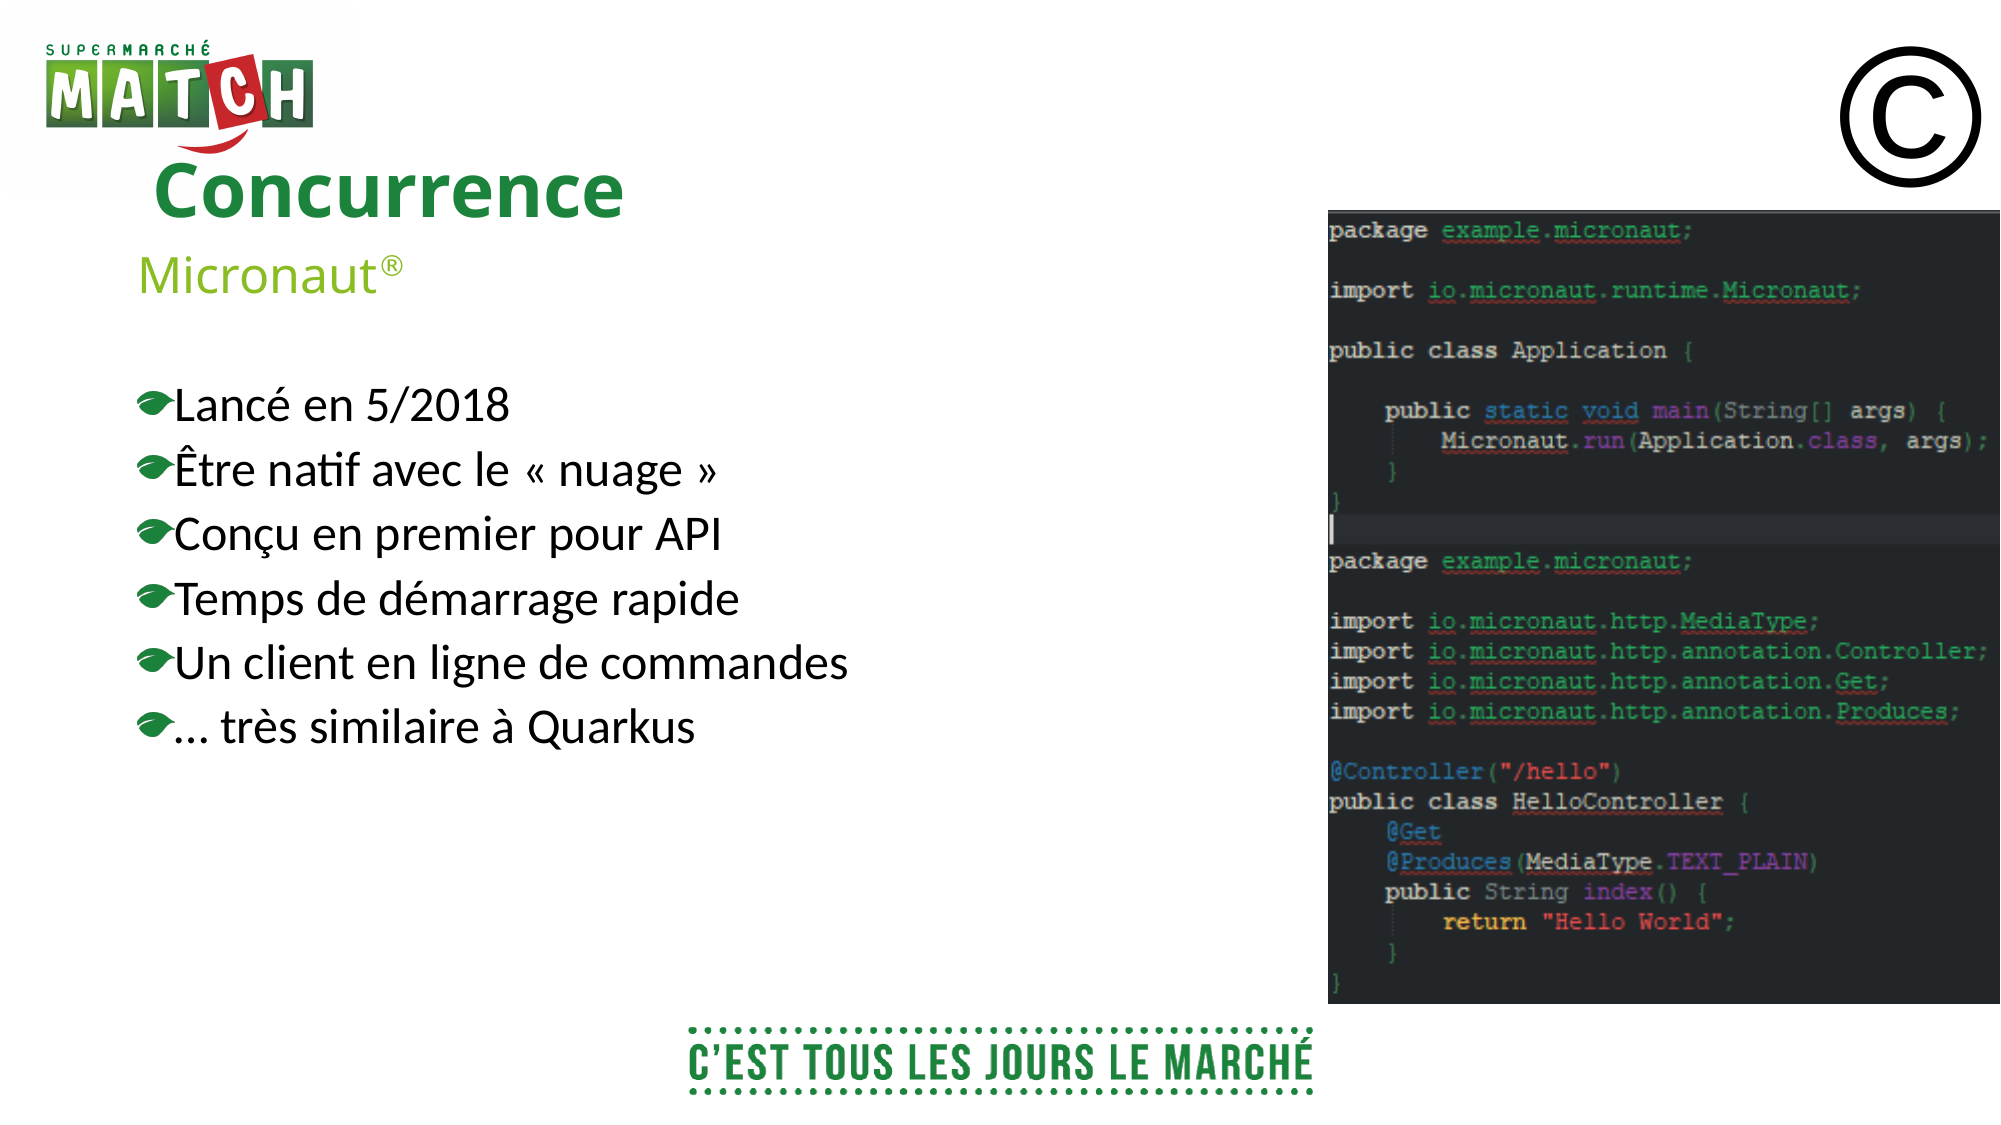

©
# Concurrence
Micronaut®
Lancé en 5/2018
Être natif avec le « nuage »
Conçu en premier pour API
Temps de démarrage rapide
Un client en ligne de commandes
… très similaire à Quarkus